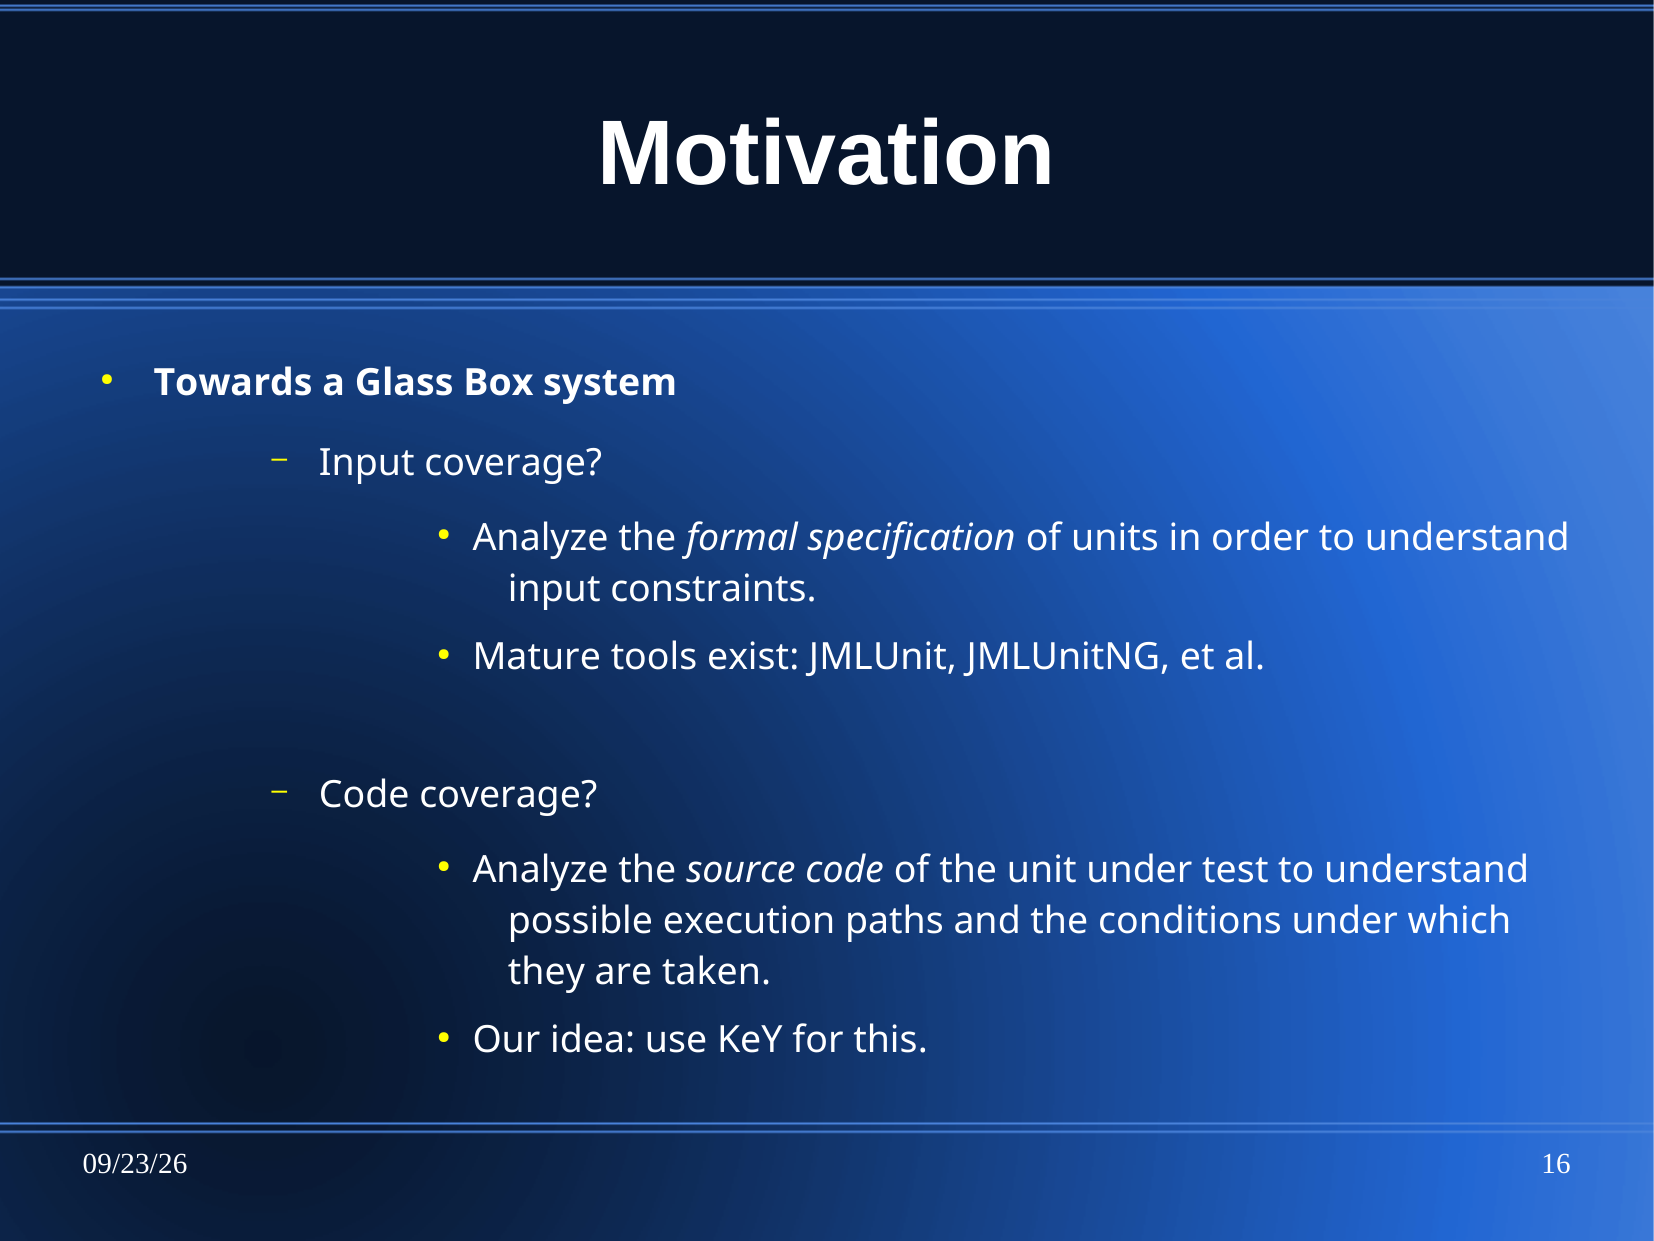

# Motivation
Towards a Glass Box system
Input coverage?
Analyze the formal specification of units in order to understand input constraints.
Mature tools exist: JMLUnit, JMLUnitNG, et al.
Code coverage?
Analyze the source code of the unit under test to understand possible execution paths and the conditions under which they are taken.
Our idea: use KeY for this.
16